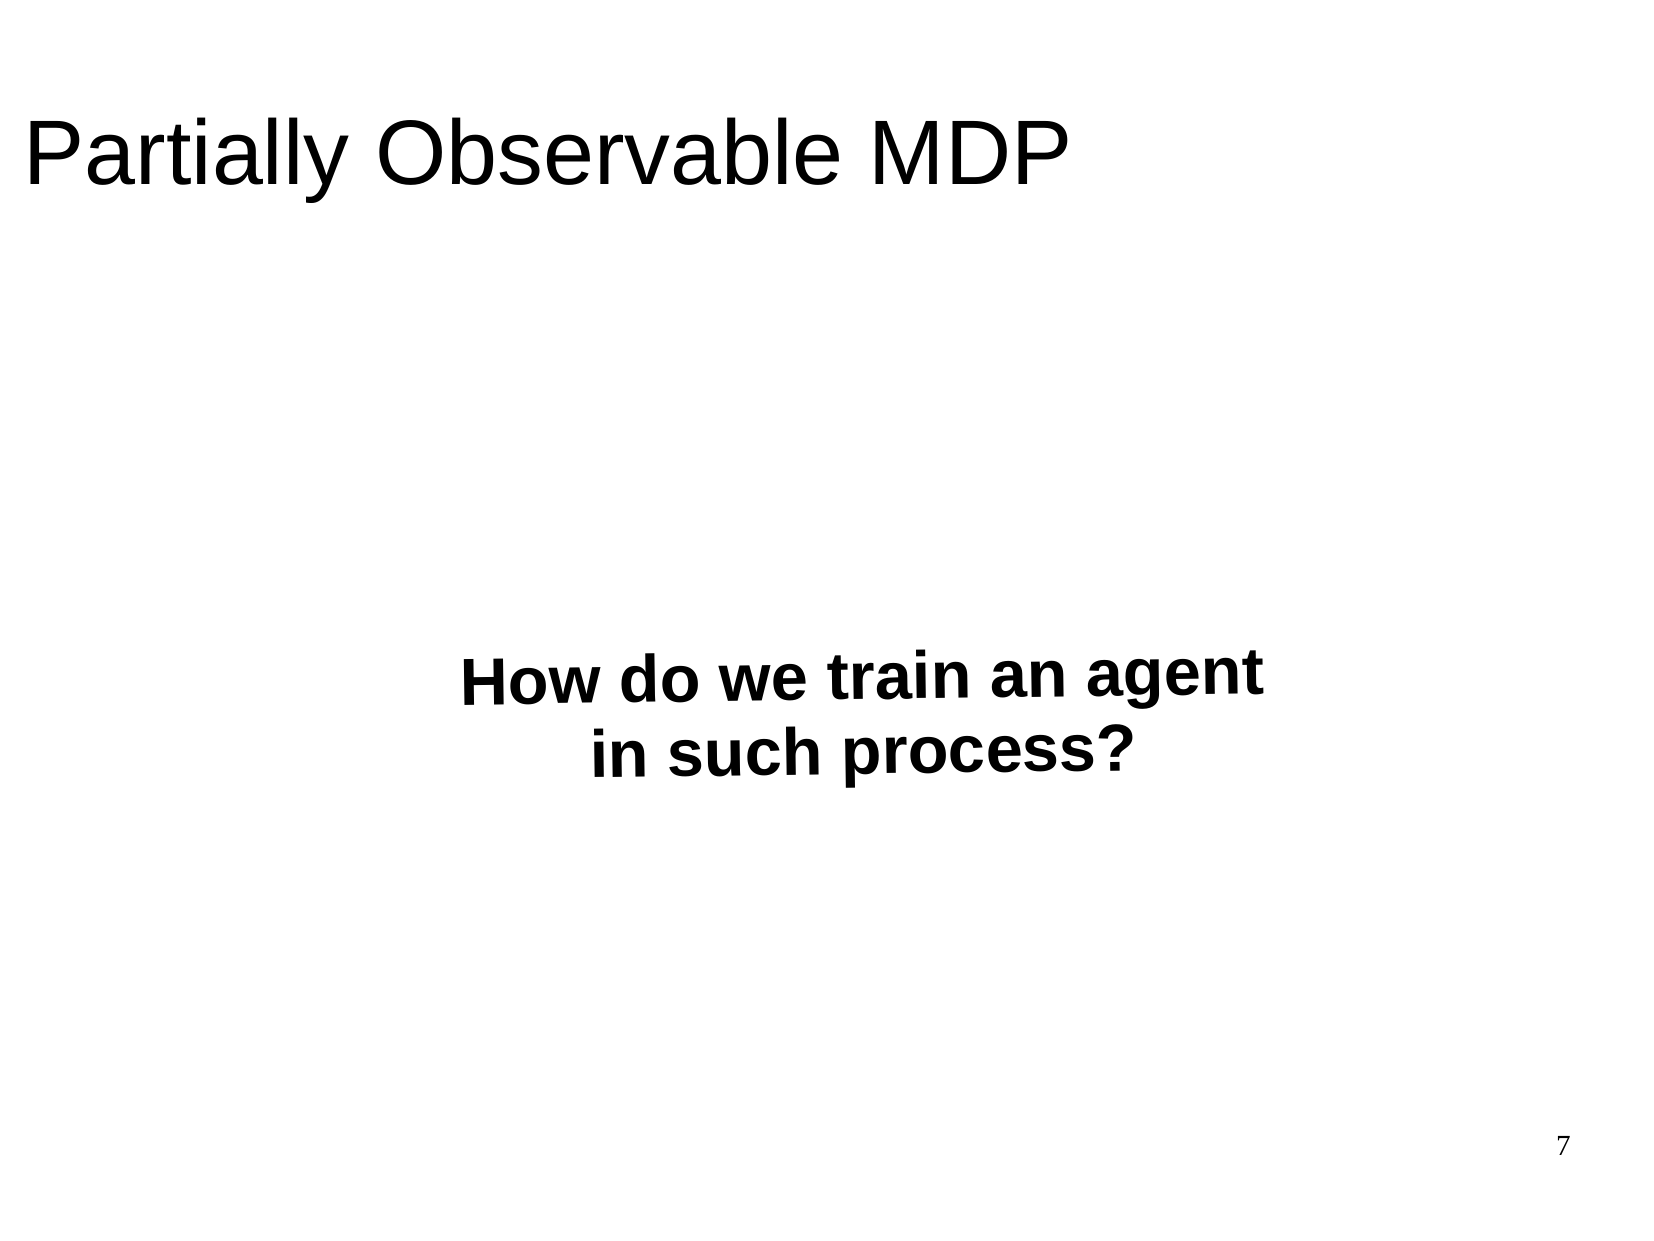

# Partially Observable MDP
How do we train an agent
in such process?
7